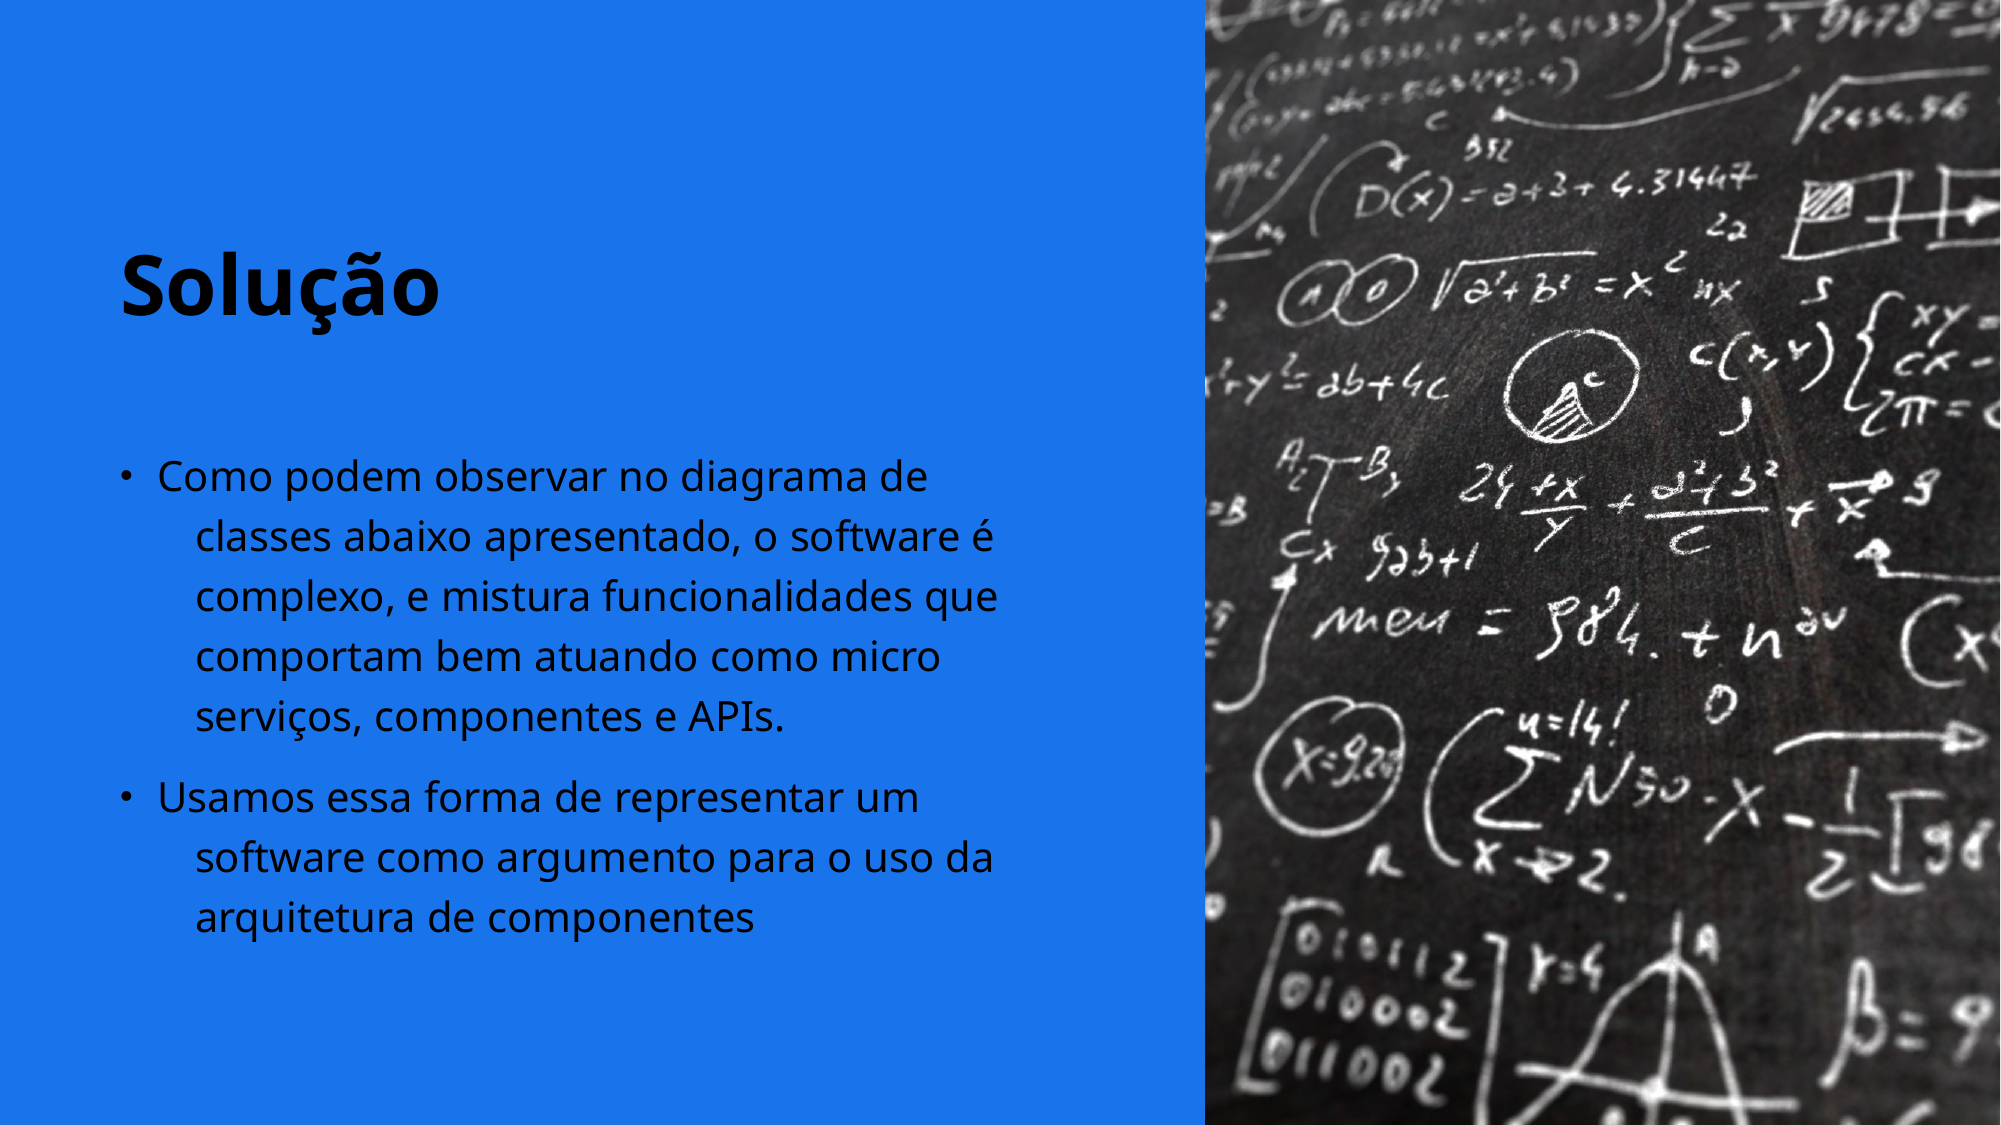

# Solução
Como podem observar no diagrama de classes abaixo apresentado, o software é complexo, e mistura funcionalidades que comportam bem atuando como micro serviços, componentes e APIs.
Usamos essa forma de representar um software como argumento para o uso da arquitetura de componentes